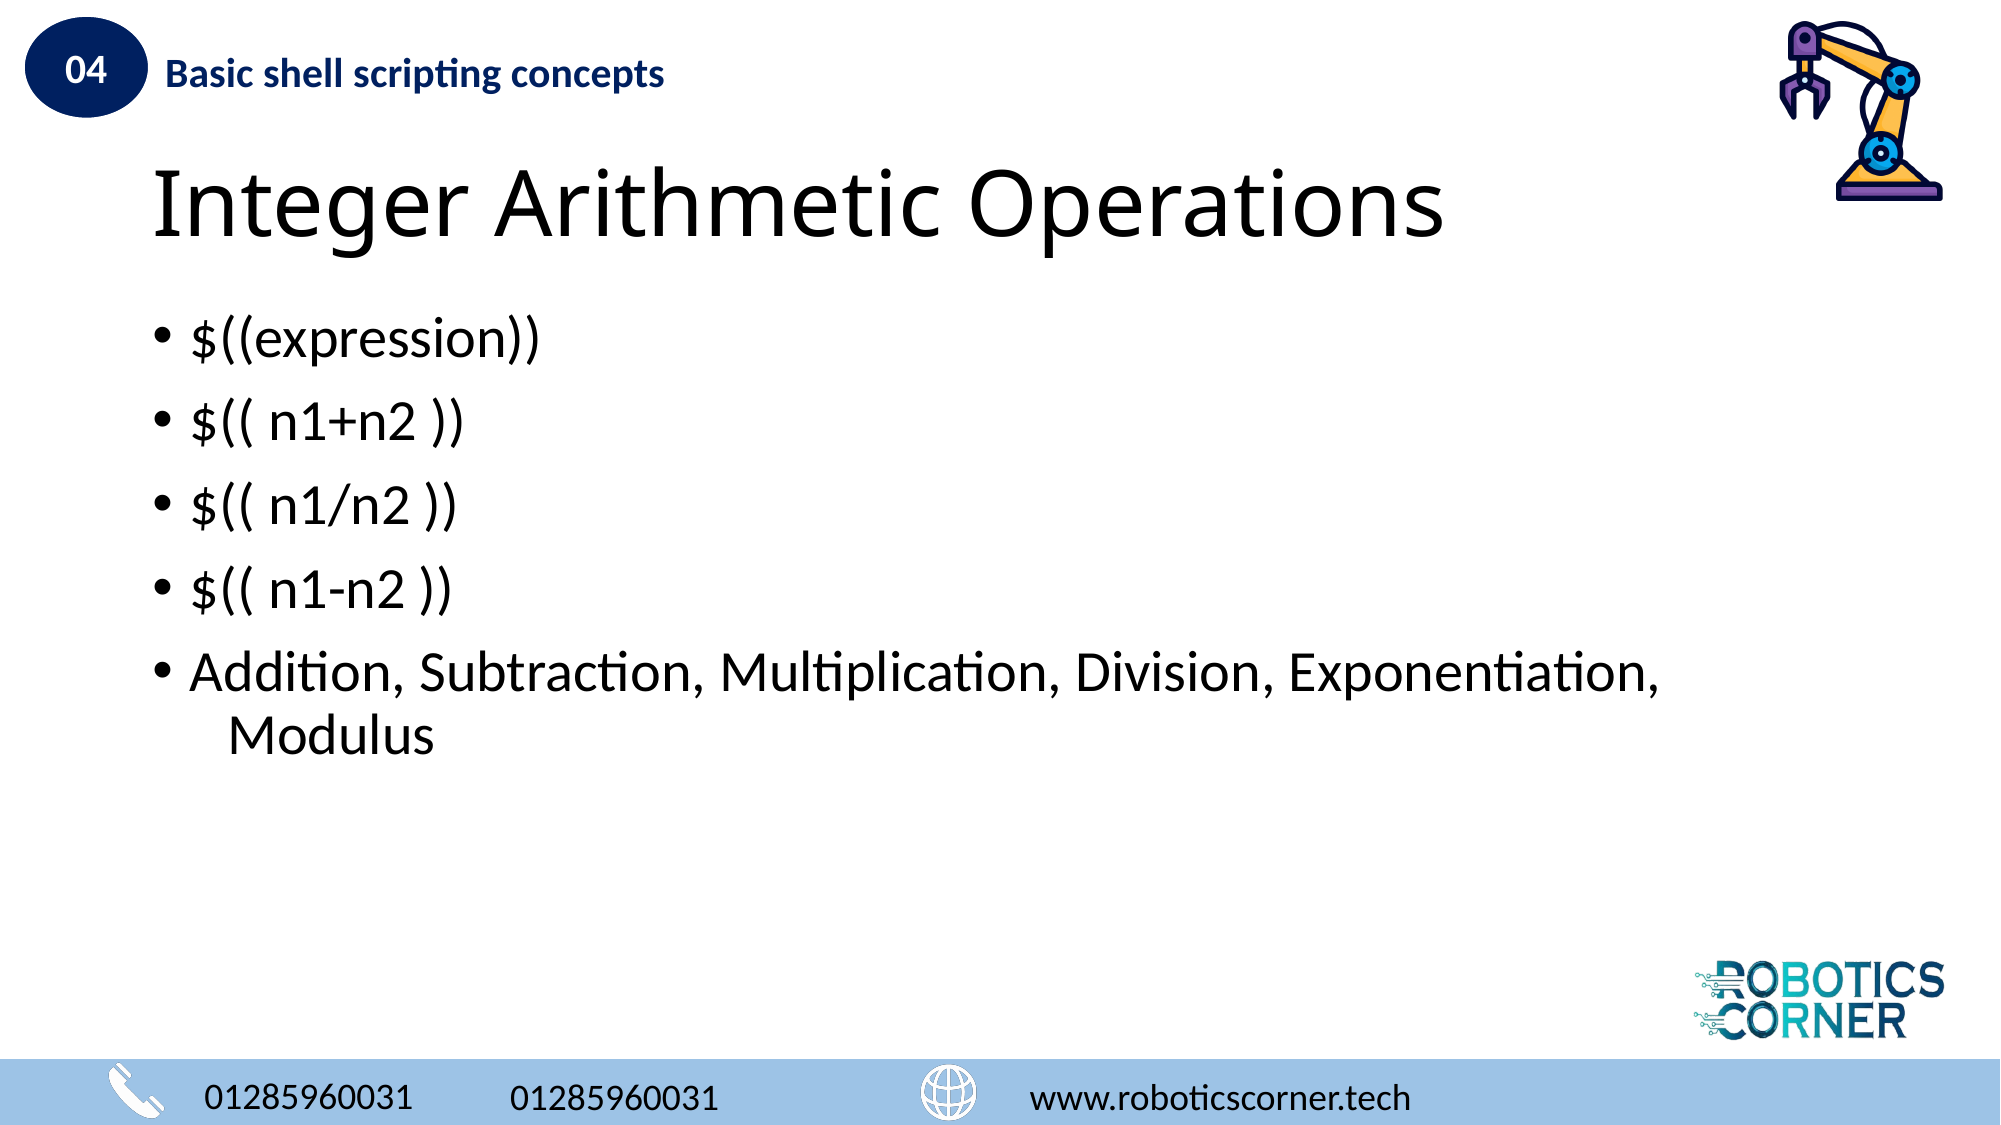

04
Basic shell scripting concepts
# Integer Arithmetic Operations
$((expression))
$(( n1+n2 ))
$(( n1/n2 ))
$(( n1-n2 ))
Addition, Subtraction, Multiplication, Division, Exponentiation, Modulus
01285960031
01285960031
www.roboticscorner.tech